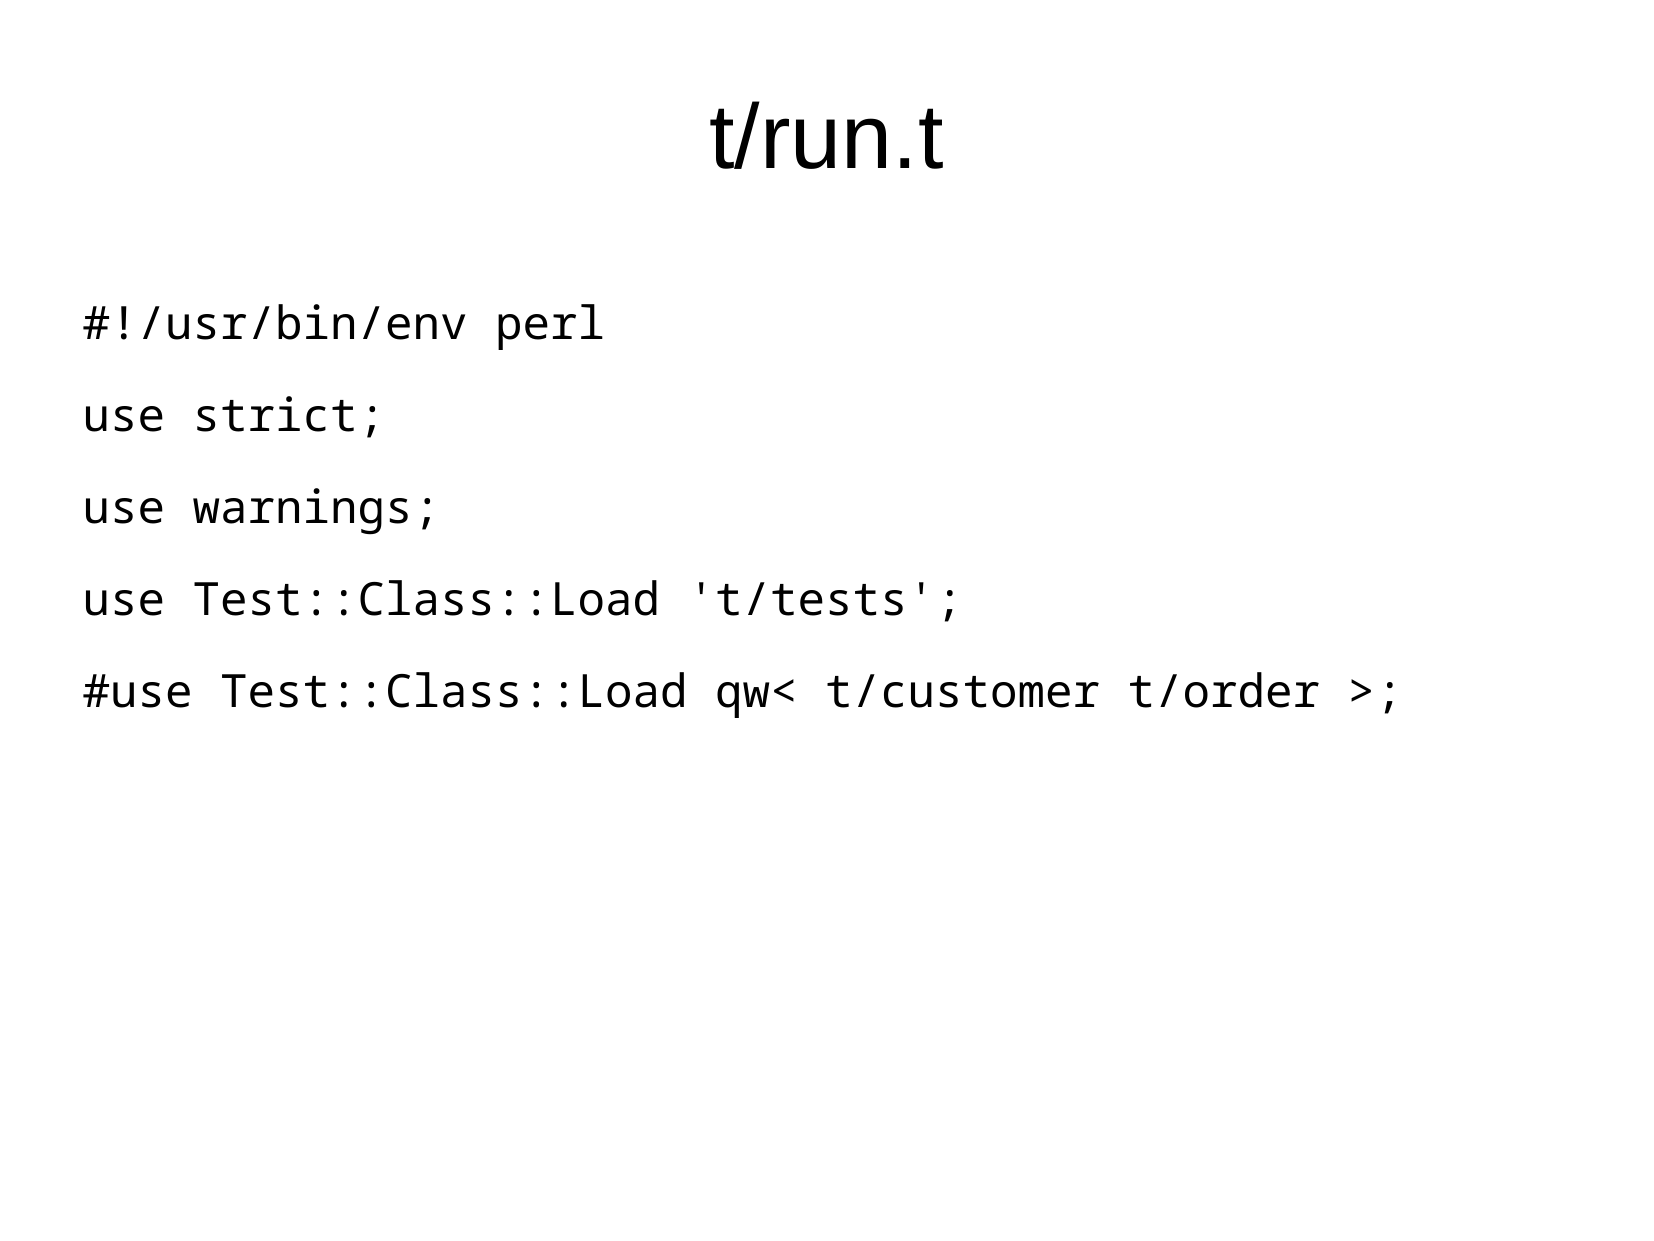

# t/run.t
#!/usr/bin/env perl
use strict;
use warnings;
use Test::Class::Load 't/tests';
#use Test::Class::Load qw< t/customer t/order >;